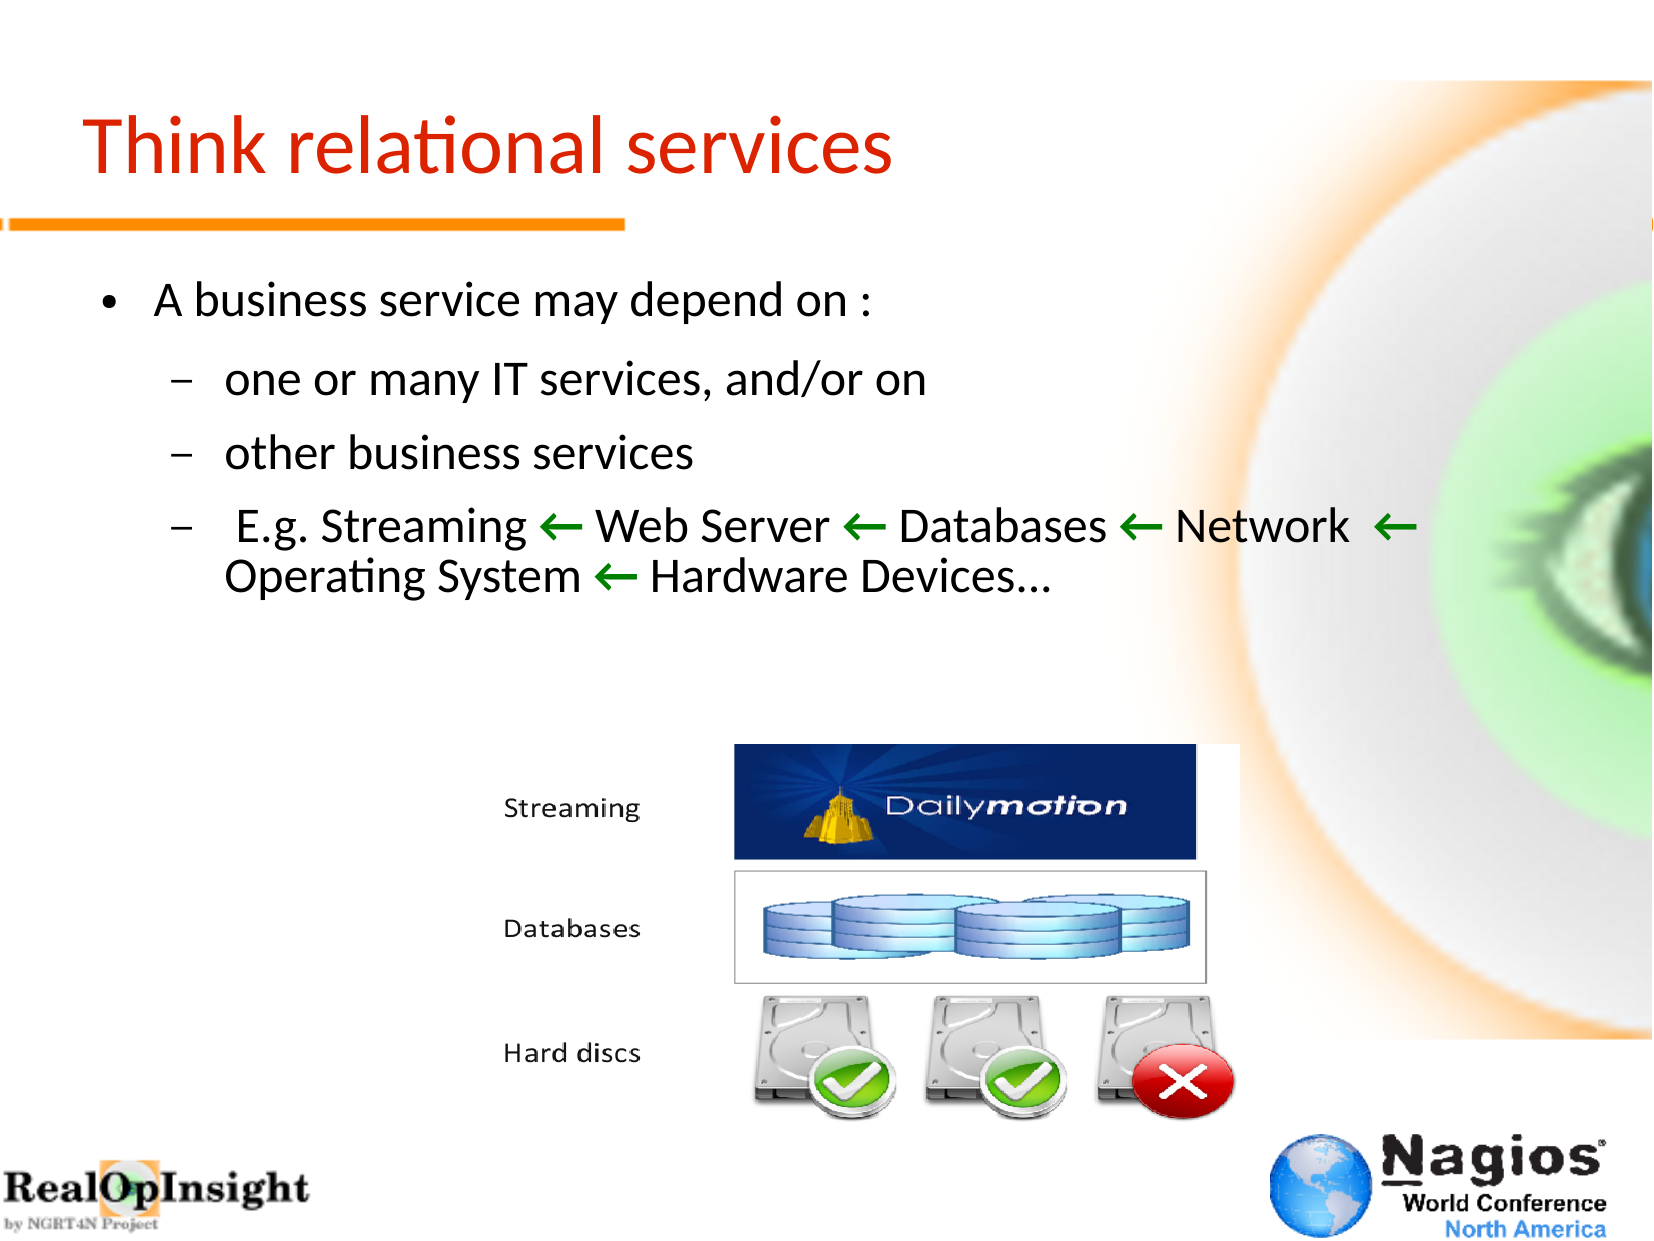

# Think relational services
A business service may depend on :
one or many IT services, and/or on
other business services
 E.g. Streaming ← Web Server ← Databases ← Network ← Operating System ← Hardware Devices...